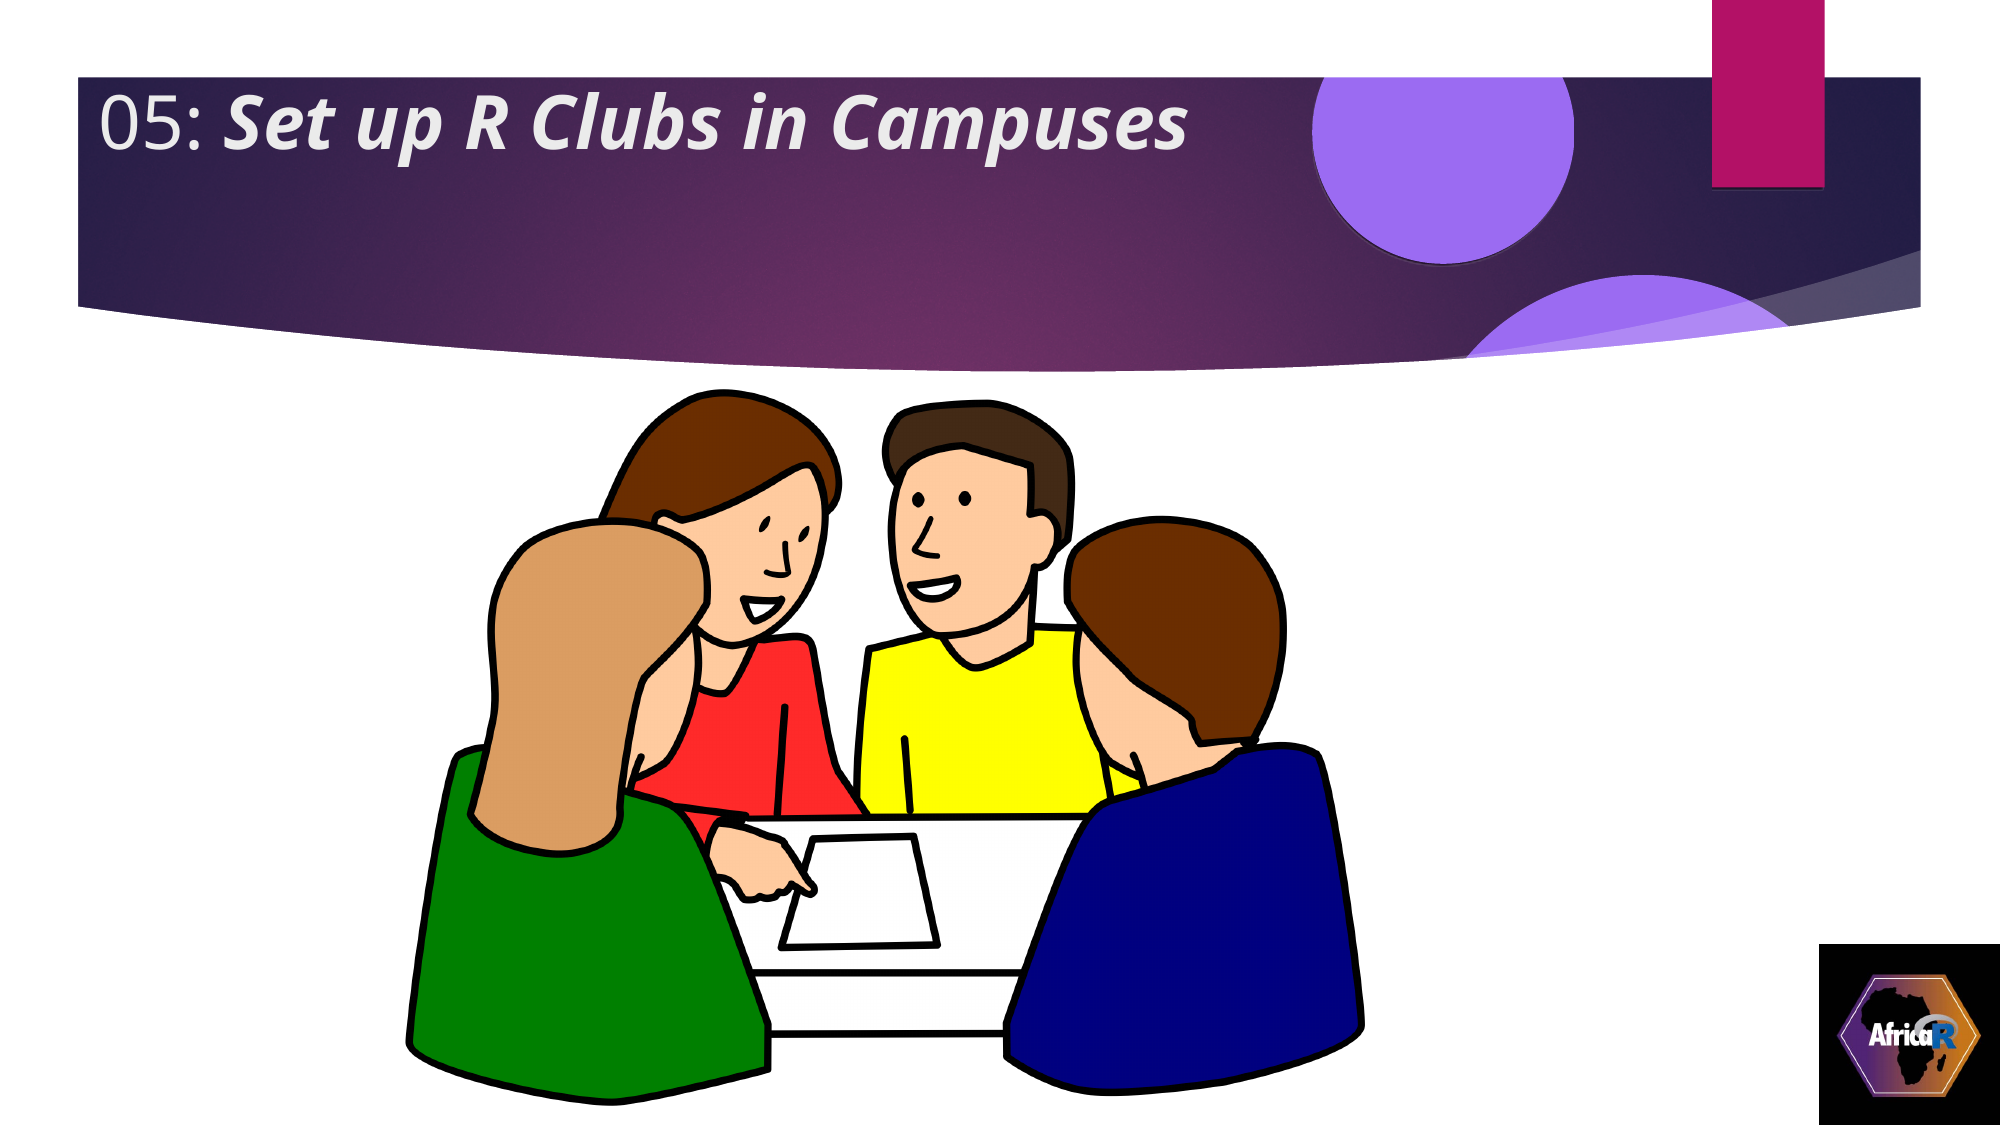

05: Set up R Clubs in Campuses